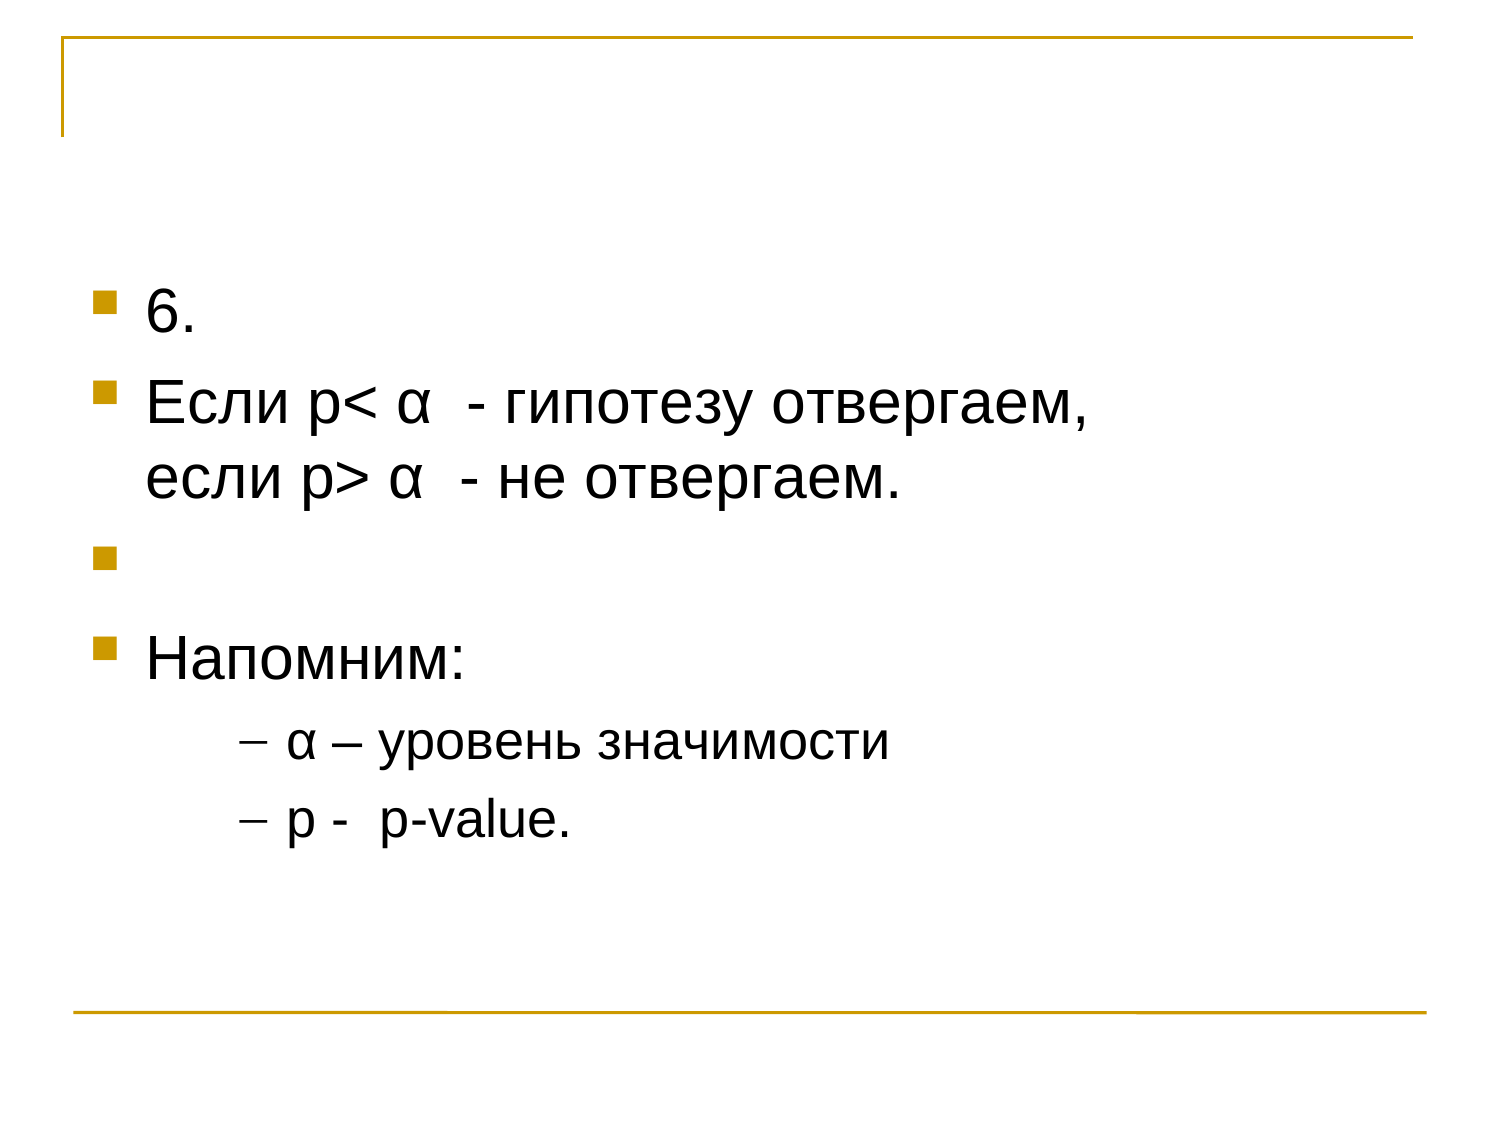

#
6.
Если p< α - гипотезу отвергаем, 	если p> α - не отвергаем.
Напомним:
α – уровень значимости
p - p-value.